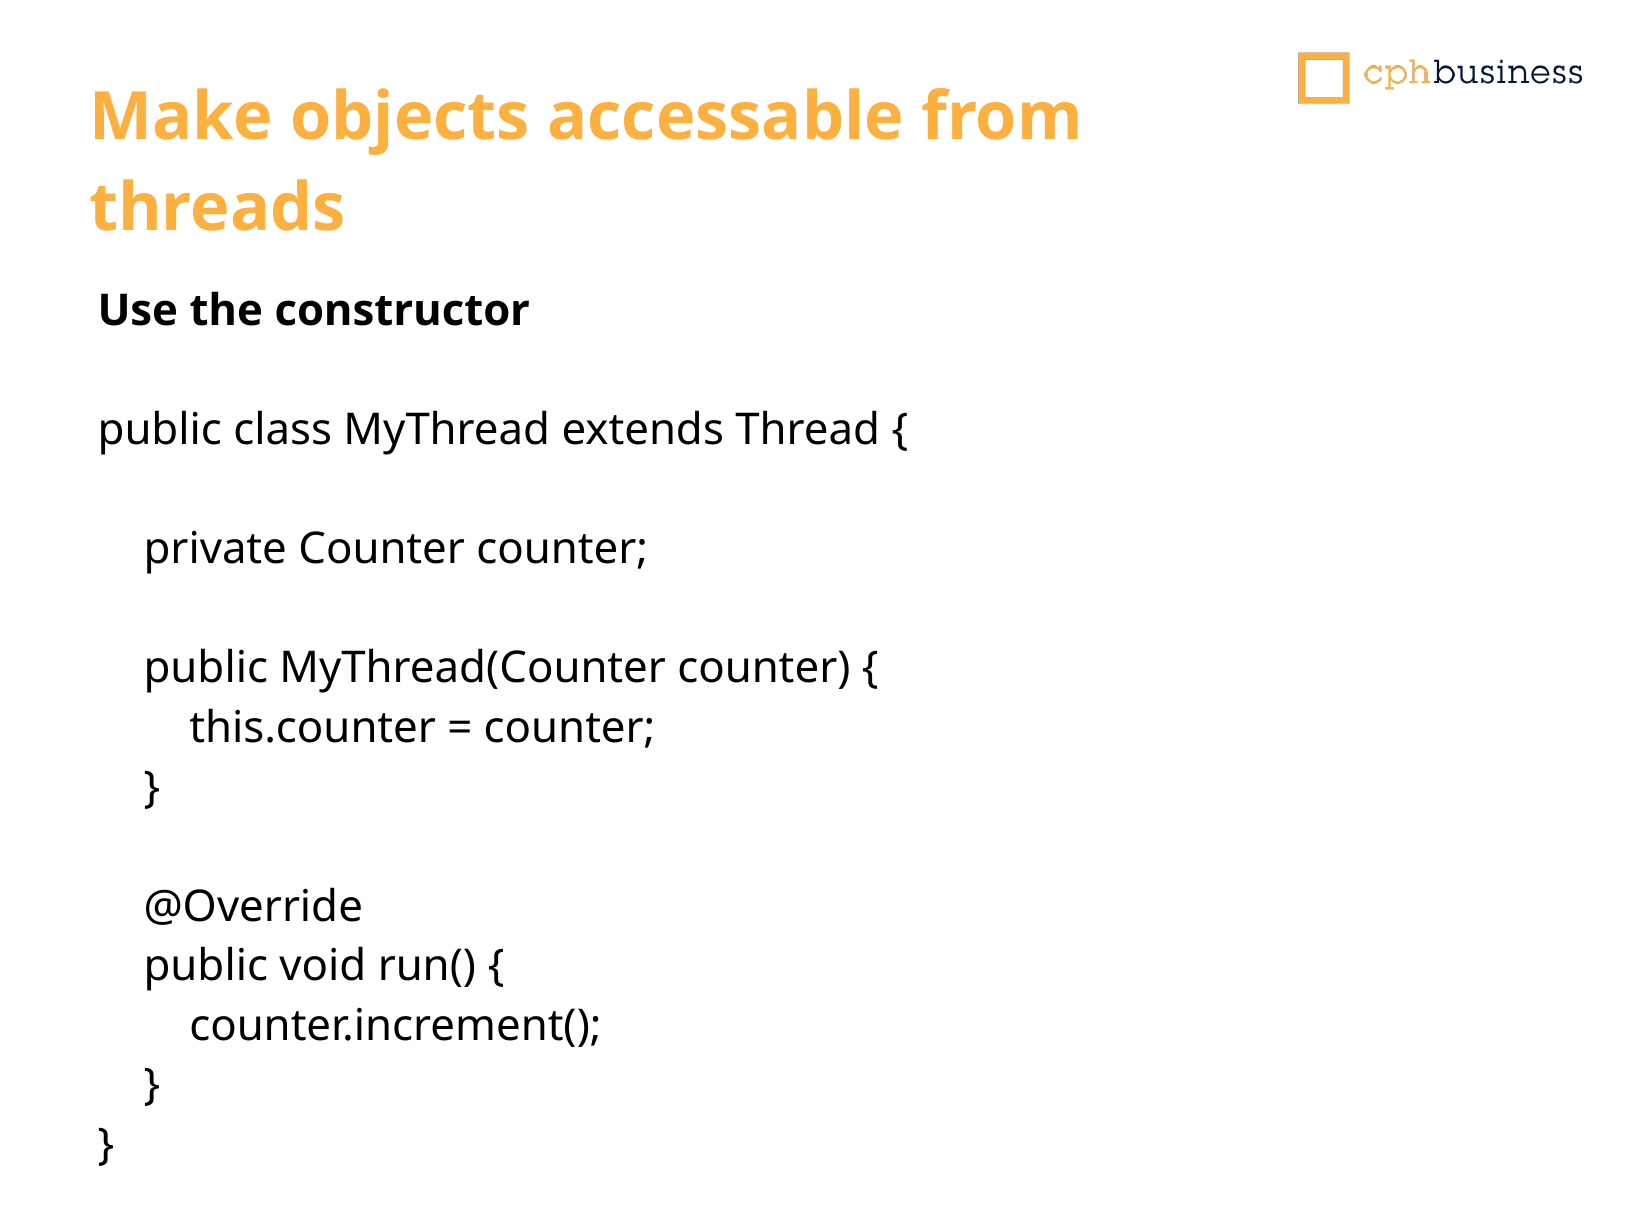

Make objects accessable from threads
Use the constructor
public class MyThread extends Thread {
 private Counter counter;
 public MyThread(Counter counter) {
 this.counter = counter;
 }
 @Override
 public void run() {
 counter.increment();
 }
}